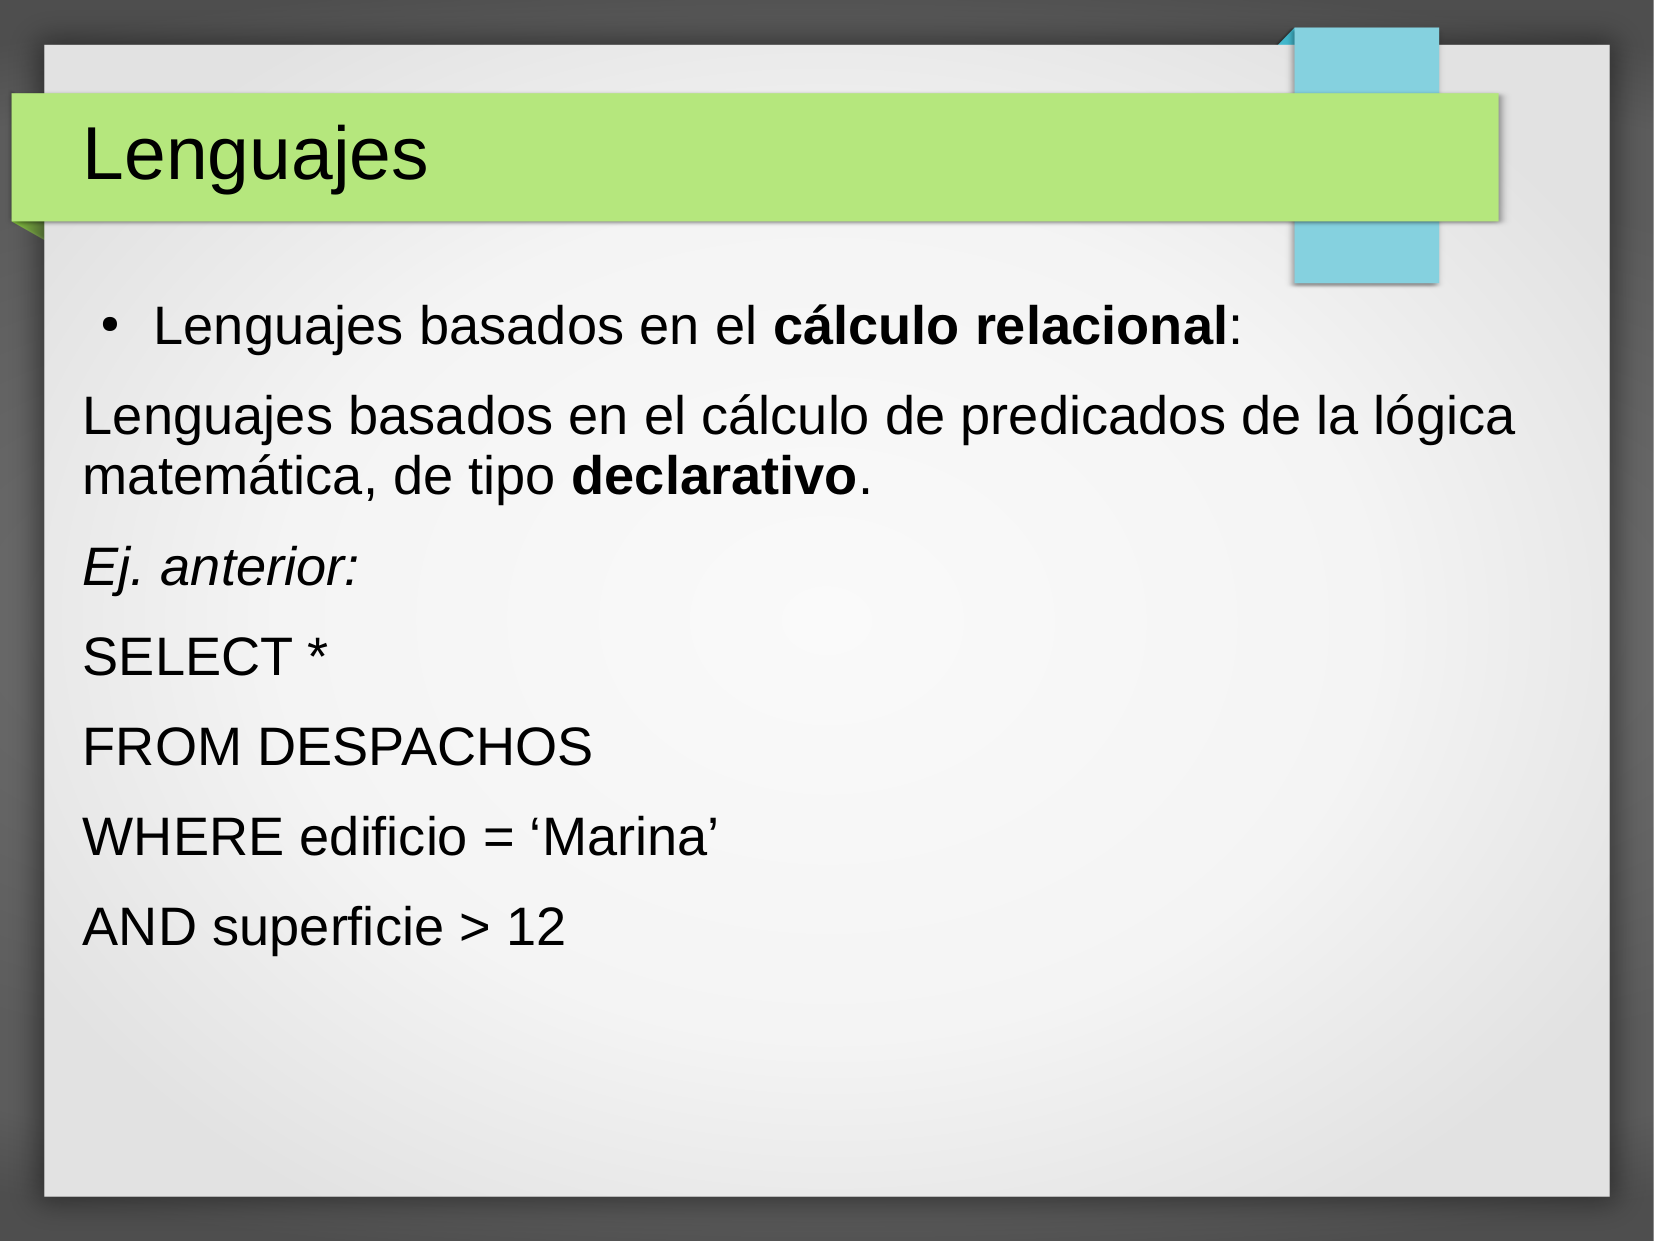

# Lenguajes
Lenguajes basados en el cálculo relacional:
Lenguajes basados en el cálculo de predicados de la lógica matemática, de tipo declarativo.
Ej. anterior:
SELECT *
FROM DESPACHOS
WHERE edificio = ‘Marina’
AND superficie > 12